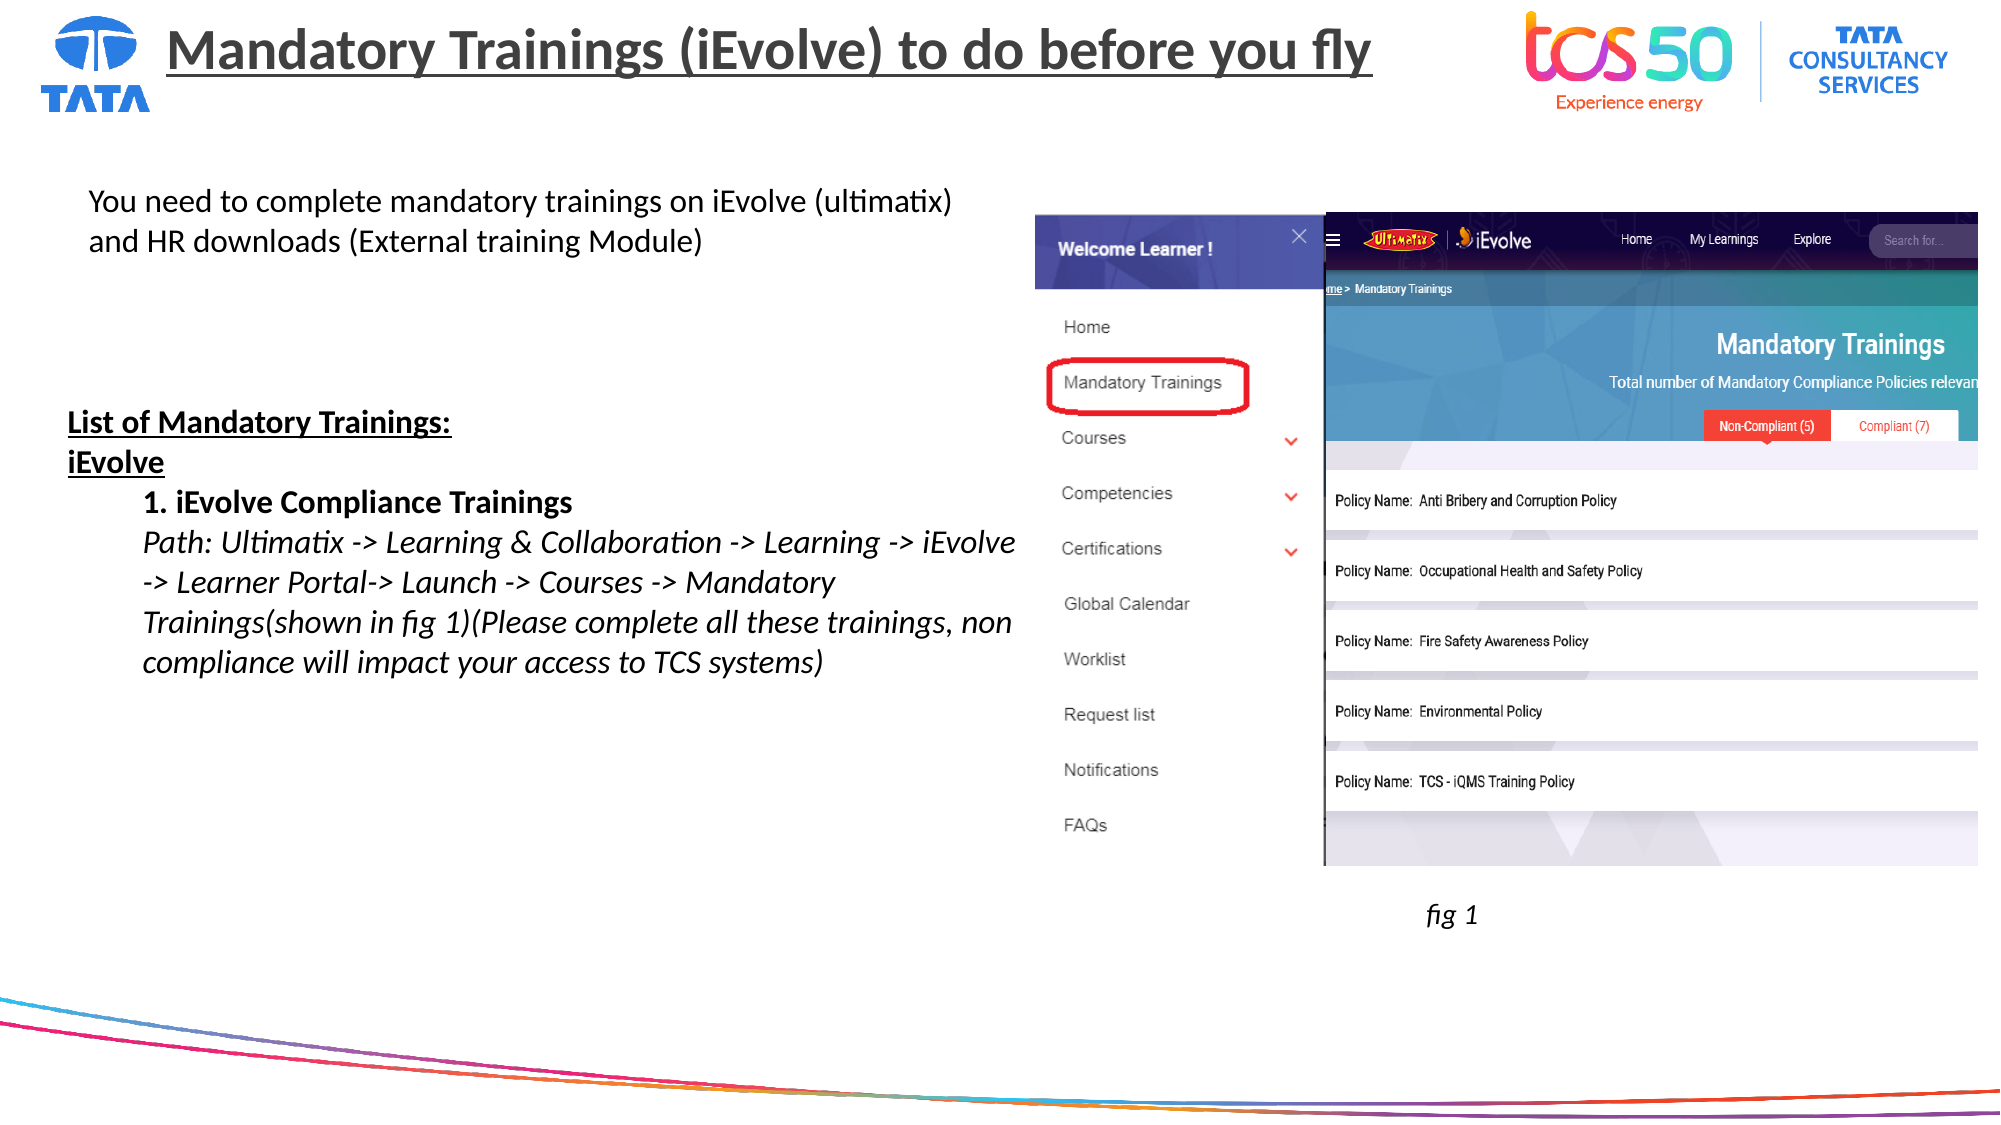

# Mandatory Trainings (iEvolve) to do before you fly
You need to complete mandatory trainings on iEvolve (ultimatix) and HR downloads (External training Module)
List of Mandatory Trainings:
iEvolve
1. iEvolve Compliance Trainings
Path: Ultimatix -> Learning & Collaboration -> Learning -> iEvolve -> Learner Portal-> Launch -> Courses -> Mandatory Trainings(shown in fig 1)(Please complete all these trainings, non compliance will impact your access to TCS systems)
fig 1